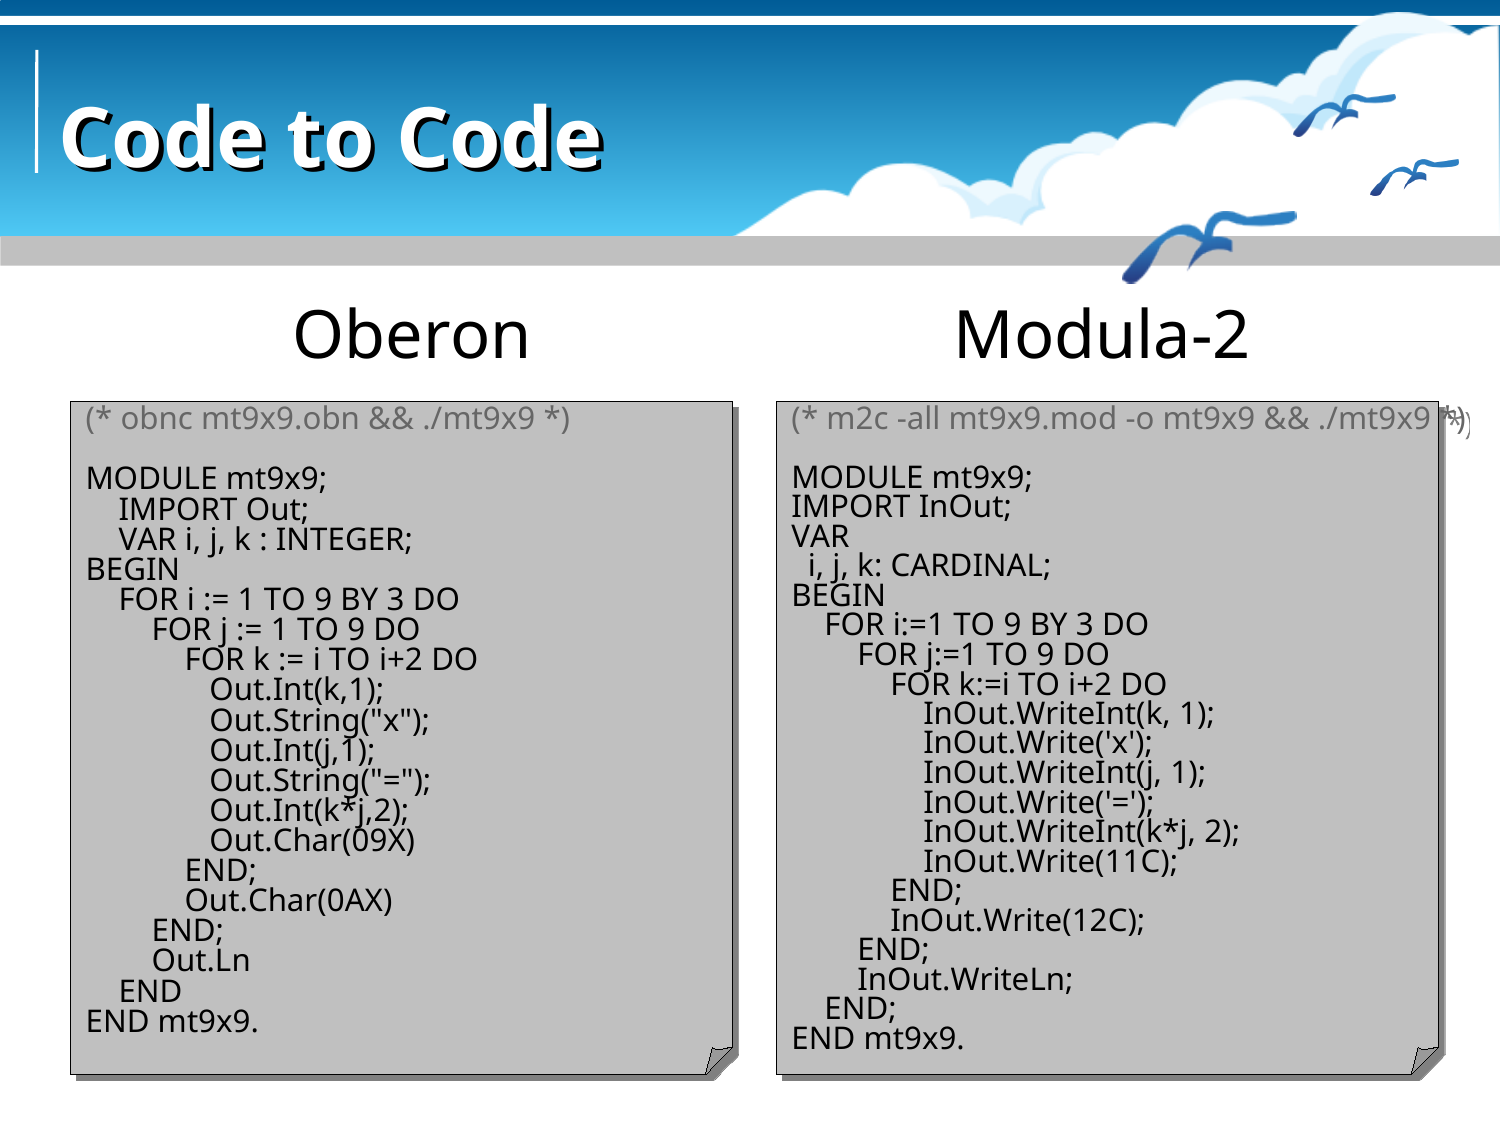

# Code to Code
Modula-2
Oberon
(* obnc mt9x9.obn && ./mt9x9 *)
MODULE mt9x9;
 IMPORT Out;
 VAR i, j, k : INTEGER;
BEGIN
 FOR i := 1 TO 9 BY 3 DO
 FOR j := 1 TO 9 DO
 FOR k := i TO i+2 DO
 Out.Int(k,1);
 Out.String("x");
 Out.Int(j,1);
 Out.String("=");
 Out.Int(k*j,2);
 Out.Char(09X)
 END;
 Out.Char(0AX)
 END;
 Out.Ln
 END
END mt9x9.
(* m2c -all mt9x9.mod -o mt9x9 && ./mt9x9 *)
MODULE mt9x9;
IMPORT InOut;
VAR
 i, j, k: CARDINAL;
BEGIN
 FOR i:=1 TO 9 BY 3 DO
 FOR j:=1 TO 9 DO
 FOR k:=i TO i+2 DO
 InOut.WriteInt(k, 1);
 InOut.Write('x');
 InOut.WriteInt(j, 1);
 InOut.Write('=');
 InOut.WriteInt(k*j, 2);
 InOut.Write(11C);
 END;
 InOut.Write(12C);
 END;
 InOut.WriteLn;
 END;
END mt9x9.